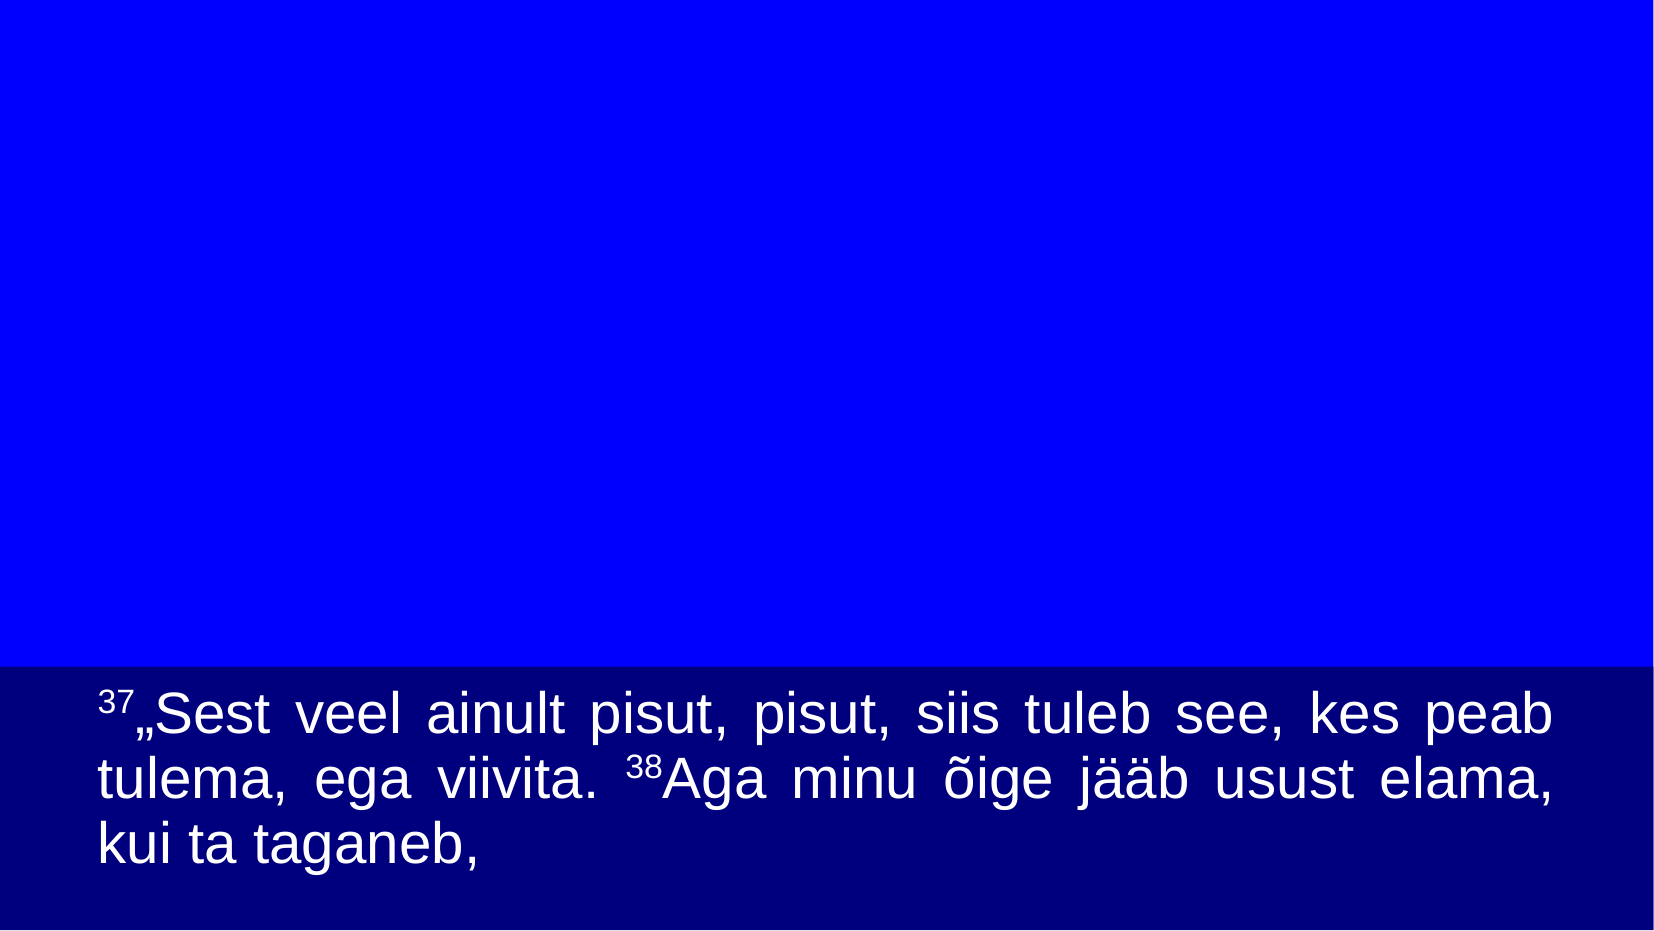

37„Sest veel ainult pisut, pisut, siis tuleb see, kes peab tulema, ega viivita. 38Aga minu õige jääb usust elama, kui ta taganeb,